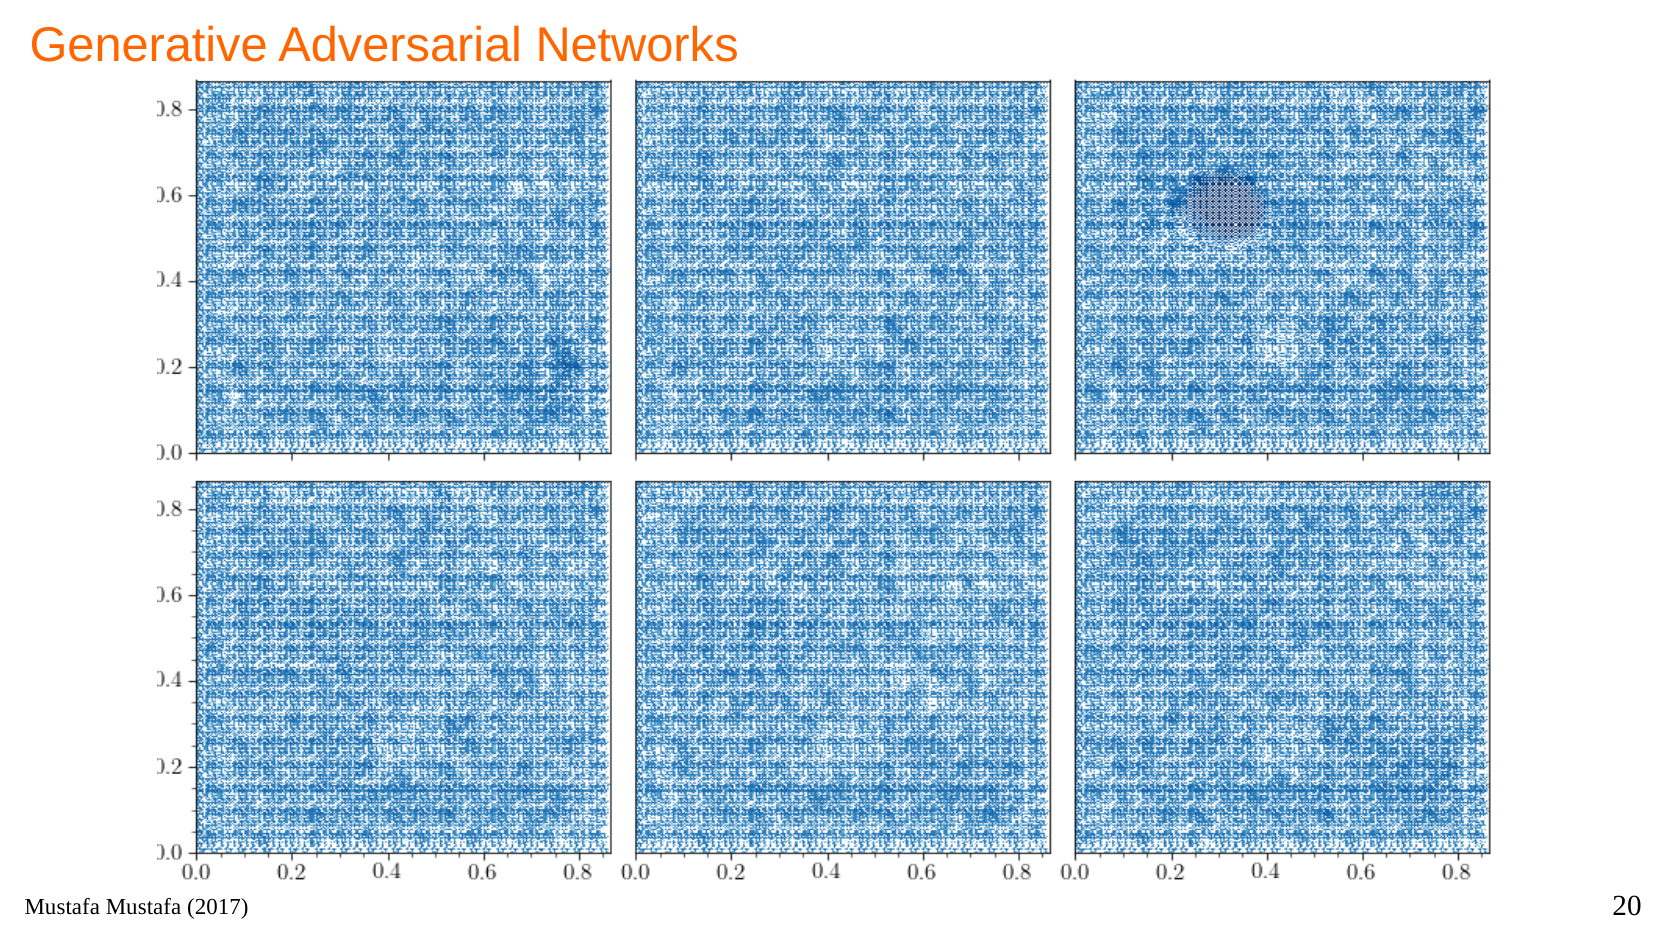

# Generative Adversarial Networks
20
Mustafa Mustafa (2017)